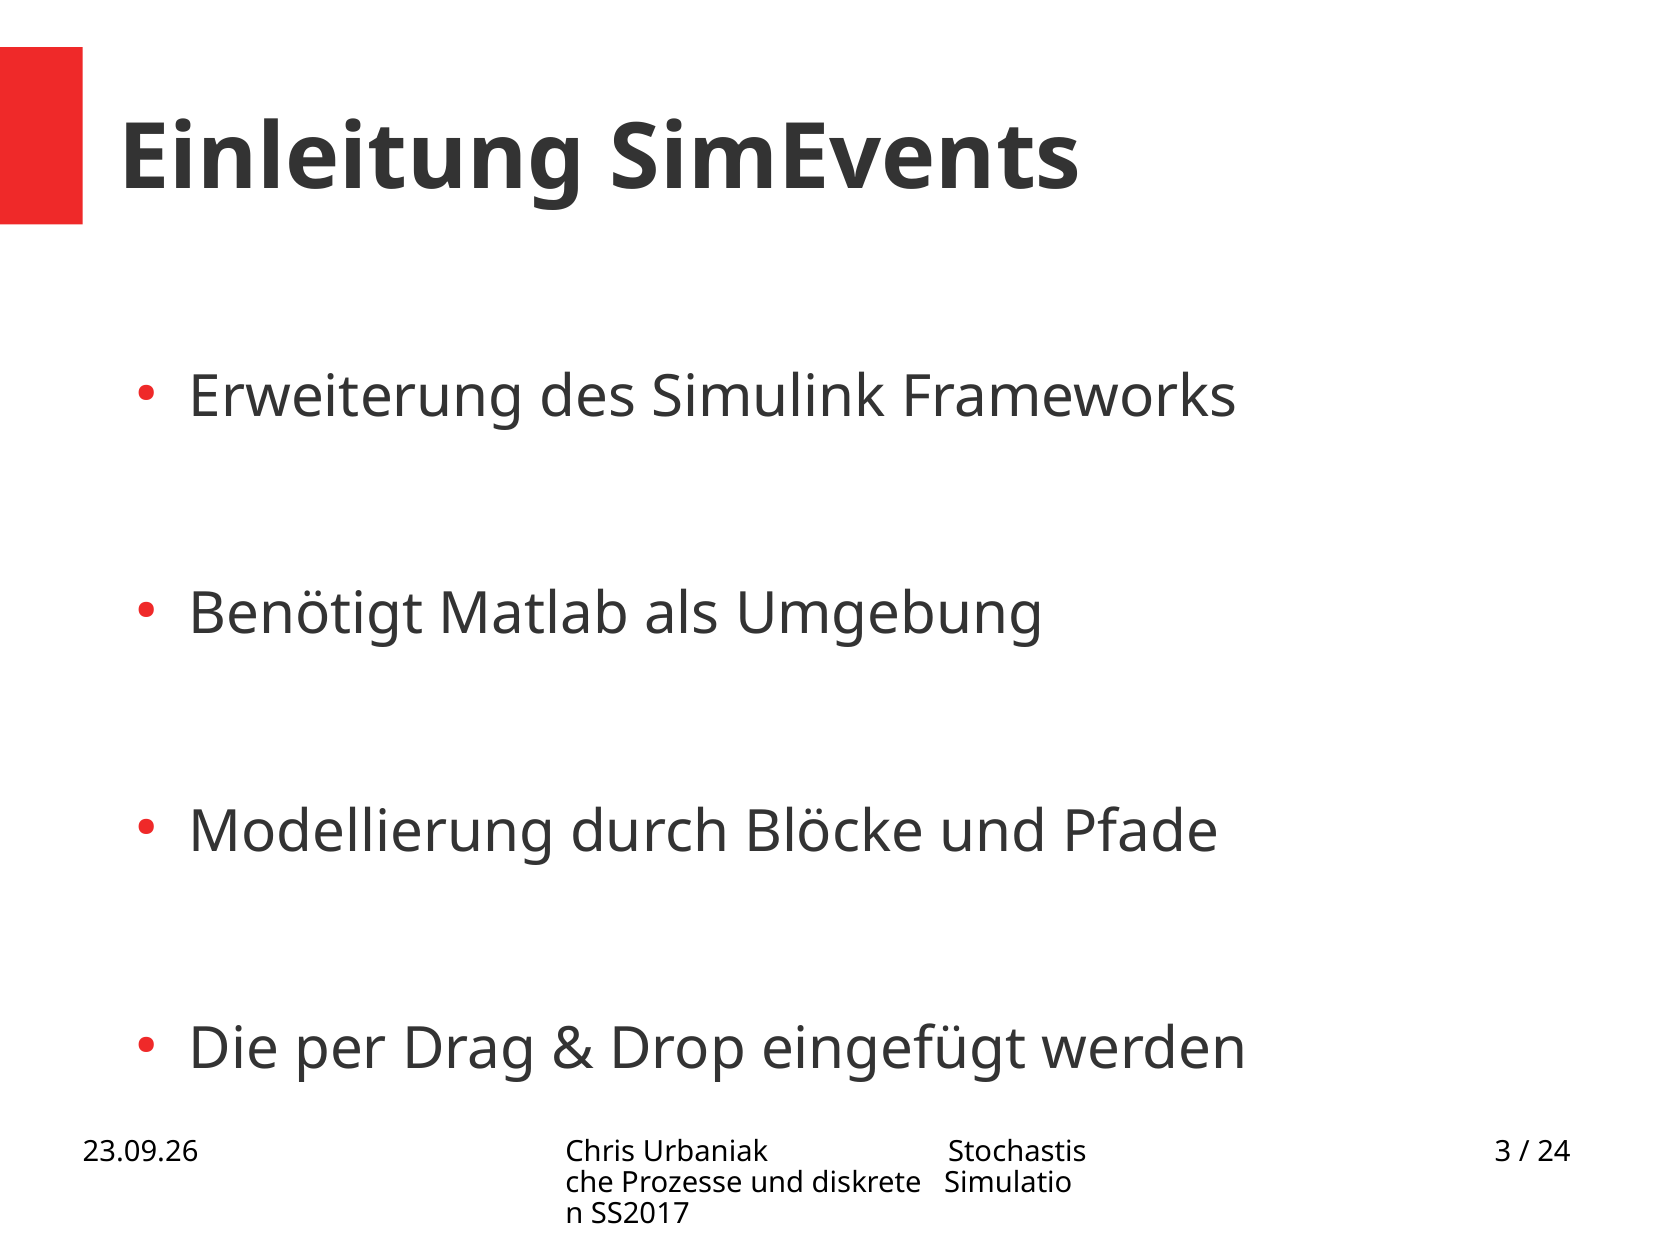

# Einleitung SimEvents
Erweiterung des Simulink Frameworks
Benötigt Matlab als Umgebung
Modellierung durch Blöcke und Pfade
Die per Drag & Drop eingefügt werden
Chris Urbaniak Stochastische Prozesse und diskrete Simulation SS2017
3